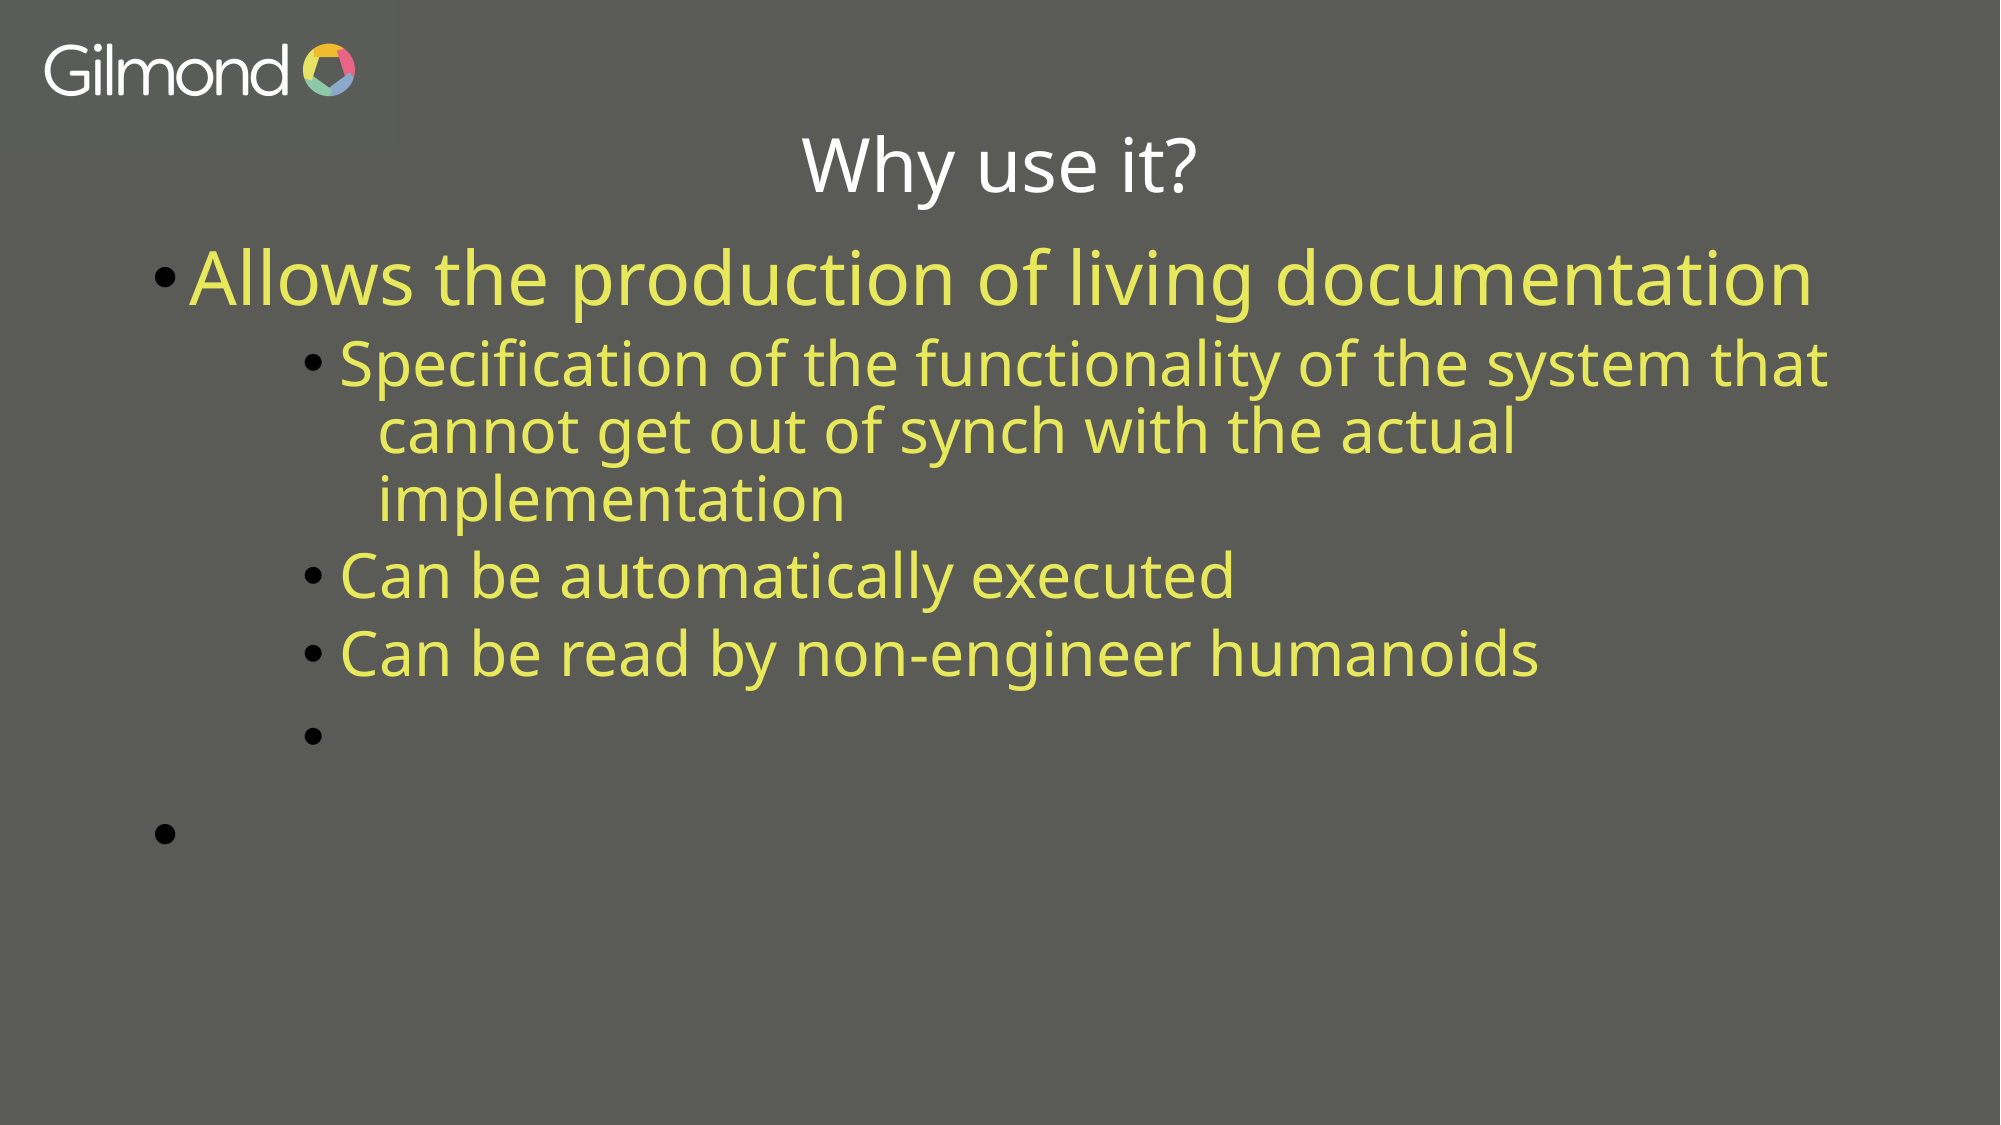

# Why use it?
Allows the production of living documentation
Specification of the functionality of the system that cannot get out of synch with the actual implementation
Can be automatically executed
Can be read by non-engineer humanoids